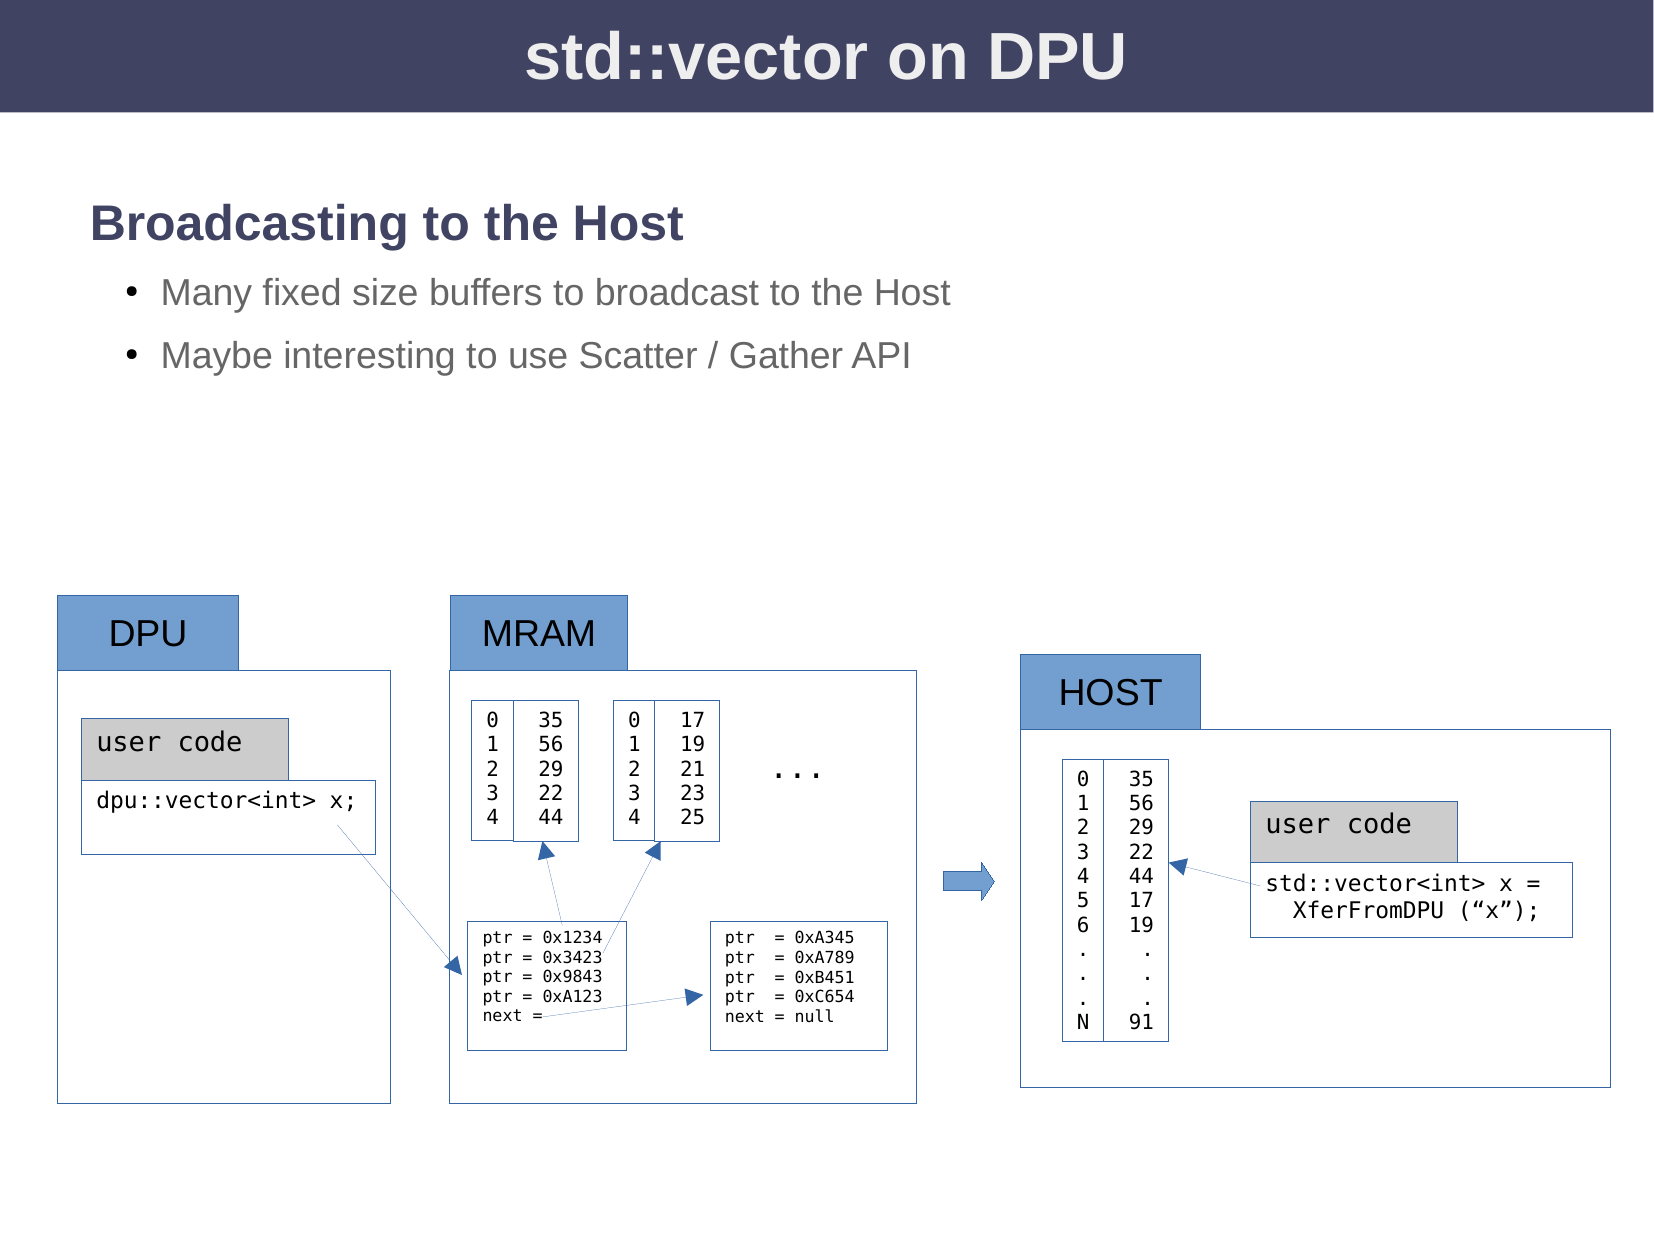

std::vector on DPU
Broadcasting to the Host
Many fixed size buffers to broadcast to the Host
Maybe interesting to use Scatter / Gather API
DPU
MRAM
HOST
0
1
2
3
4
0
1
2
3
4
35
56
29
22
44
17
19
21
23
25
user code
...
0
1
2
3
4
5
6
...
N
35
56
29
22
44
17
19
.
.
.
91
dpu::vector<int> x;
user code
std::vector<int> x =
 XferFromDPU (“x”);
ptr = 0x1234
ptr = 0x3423
ptr = 0x9843
ptr = 0xA123
next =
ptr = 0xA345
ptr = 0xA789
ptr = 0xB451
ptr = 0xC654
next = null